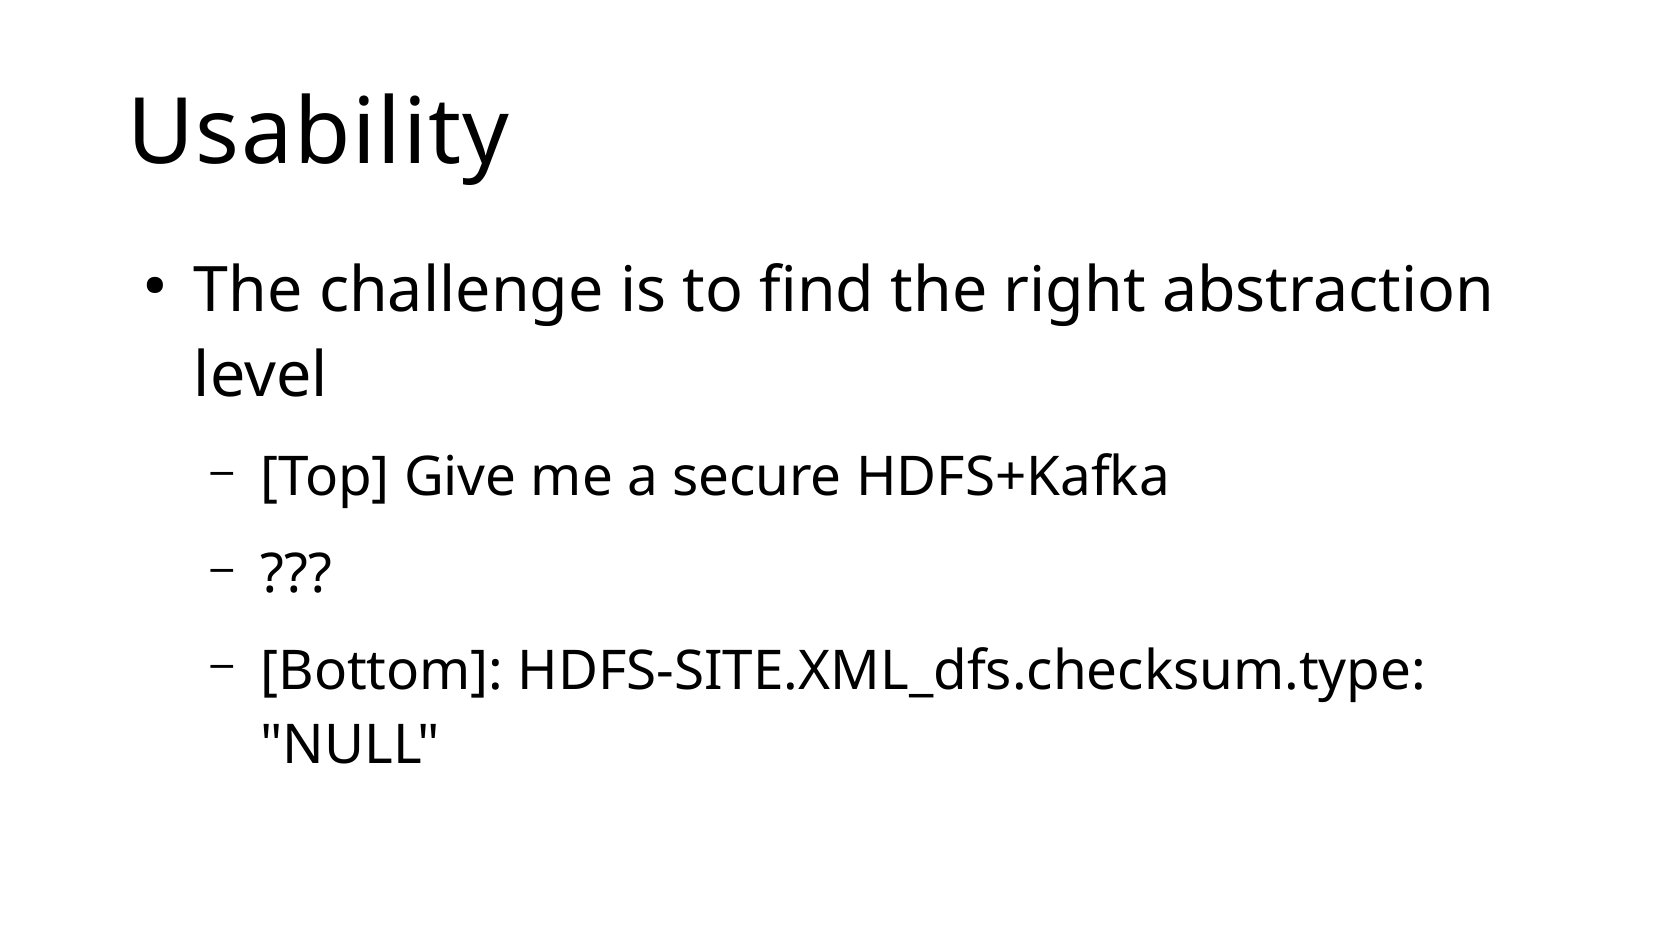

# Usability
The challenge is to find the right abstraction level
[Top] Give me a secure HDFS+Kafka
???
[Bottom]: HDFS-SITE.XML_dfs.checksum.type: "NULL"